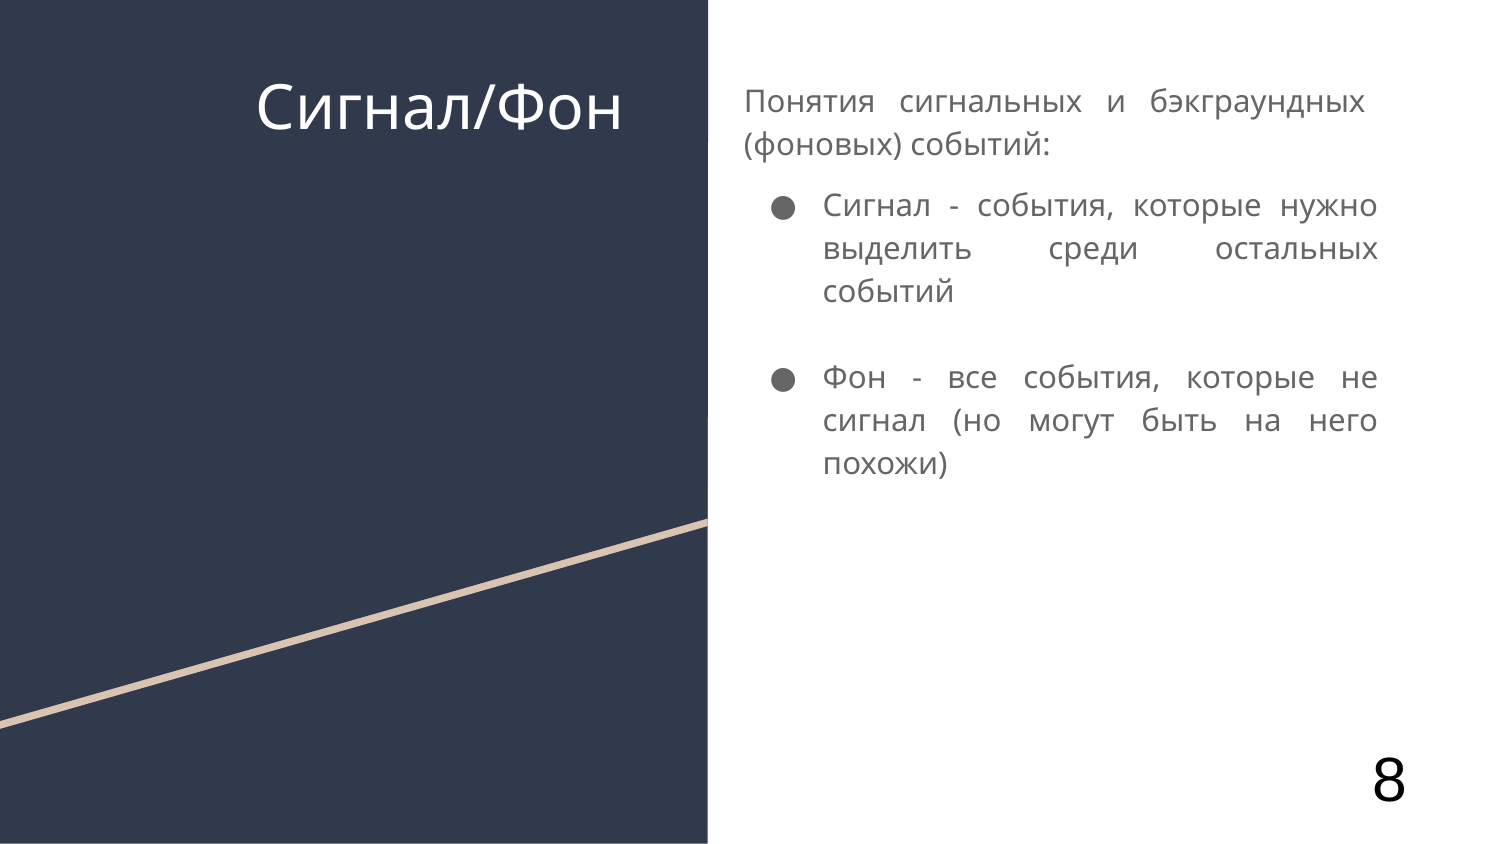

# Сигнал/Фон
Понятия сигнальных и бэкграундных (фоновых) событий:
Сигнал - события, которые нужно выделить среди остальных событий
Фон - все события, которые не сигнал (но могут быть на него похожи)
8